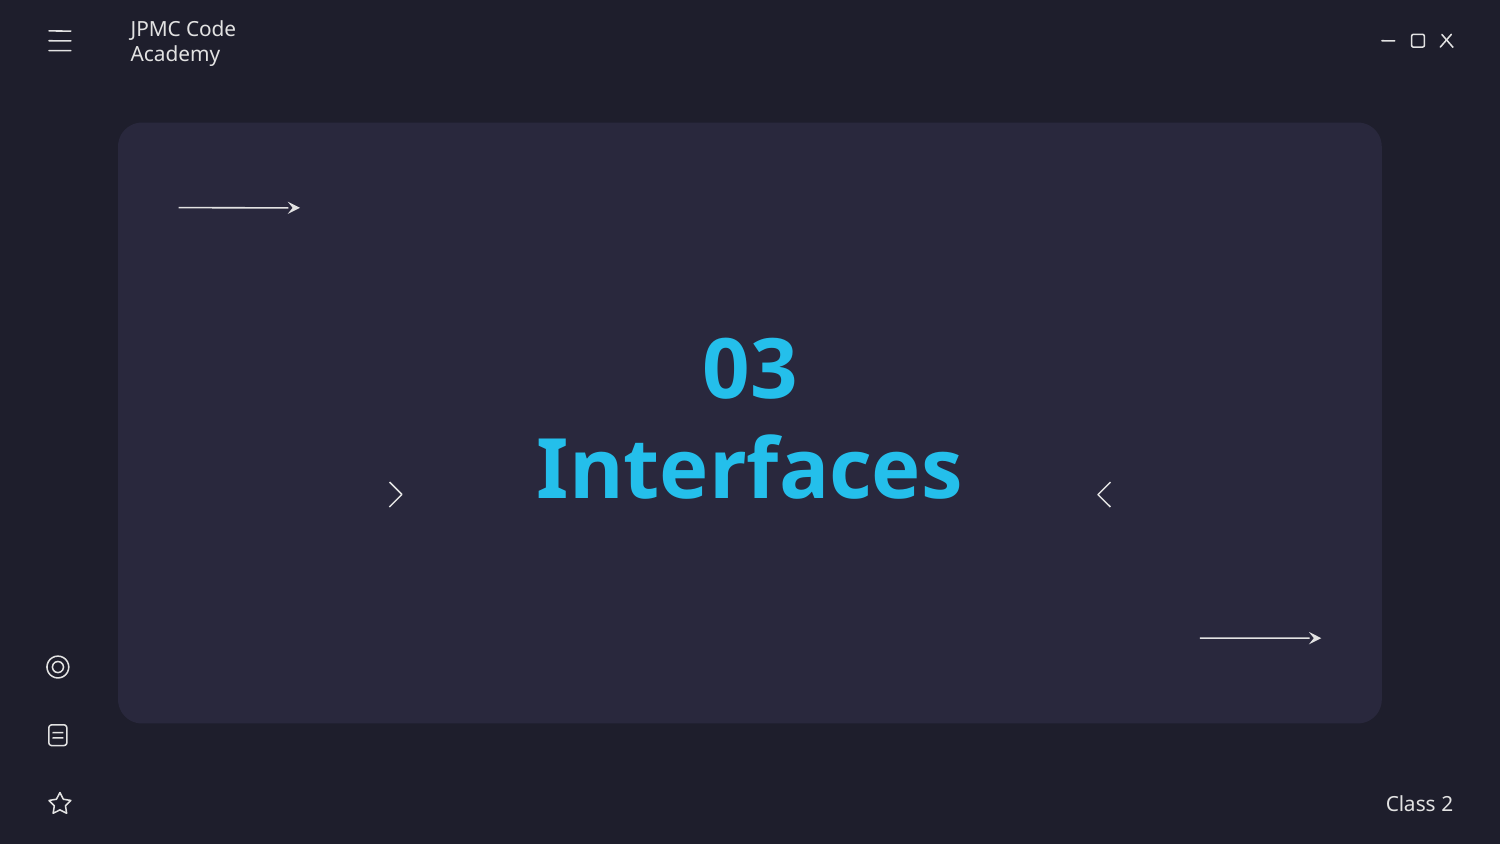

# JPMC Code Academy
03
Interfaces
Class 2